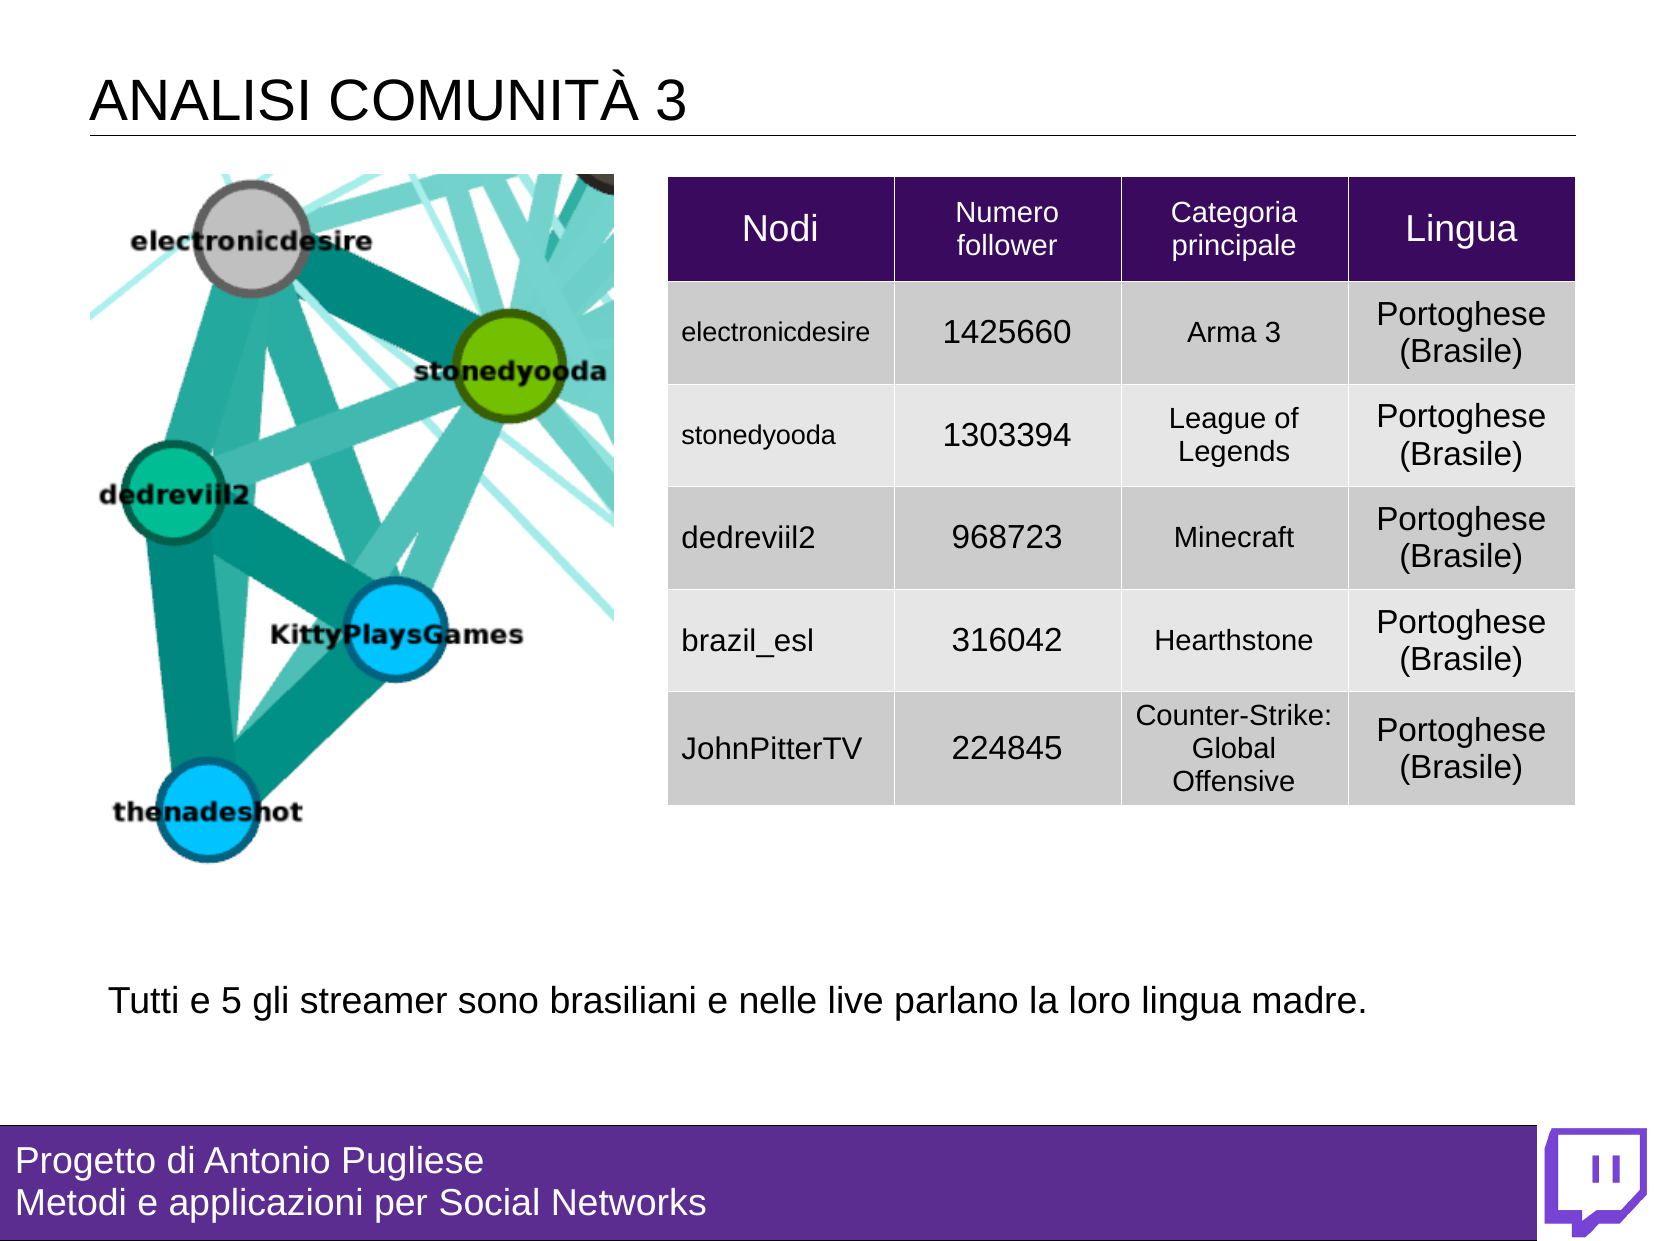

ANALISI COMUNITÀ 3
| Nodi | Numero follower | Categoria principale | Lingua |
| --- | --- | --- | --- |
| electronicdesire | 1425660 | Arma 3 | Portoghese (Brasile) |
| stonedyooda | 1303394 | League of Legends | Portoghese (Brasile) |
| dedreviil2 | 968723 | Minecraft | Portoghese (Brasile) |
| brazil\_esl | 316042 | Hearthstone | Portoghese (Brasile) |
| JohnPitterTV | 224845 | Counter-Strike: Global Offensive | Portoghese (Brasile) |
Tutti e 5 gli streamer sono brasiliani e nelle live parlano la loro lingua madre.
Progetto di Antonio Pugliese
Metodi e applicazioni per Social Networks